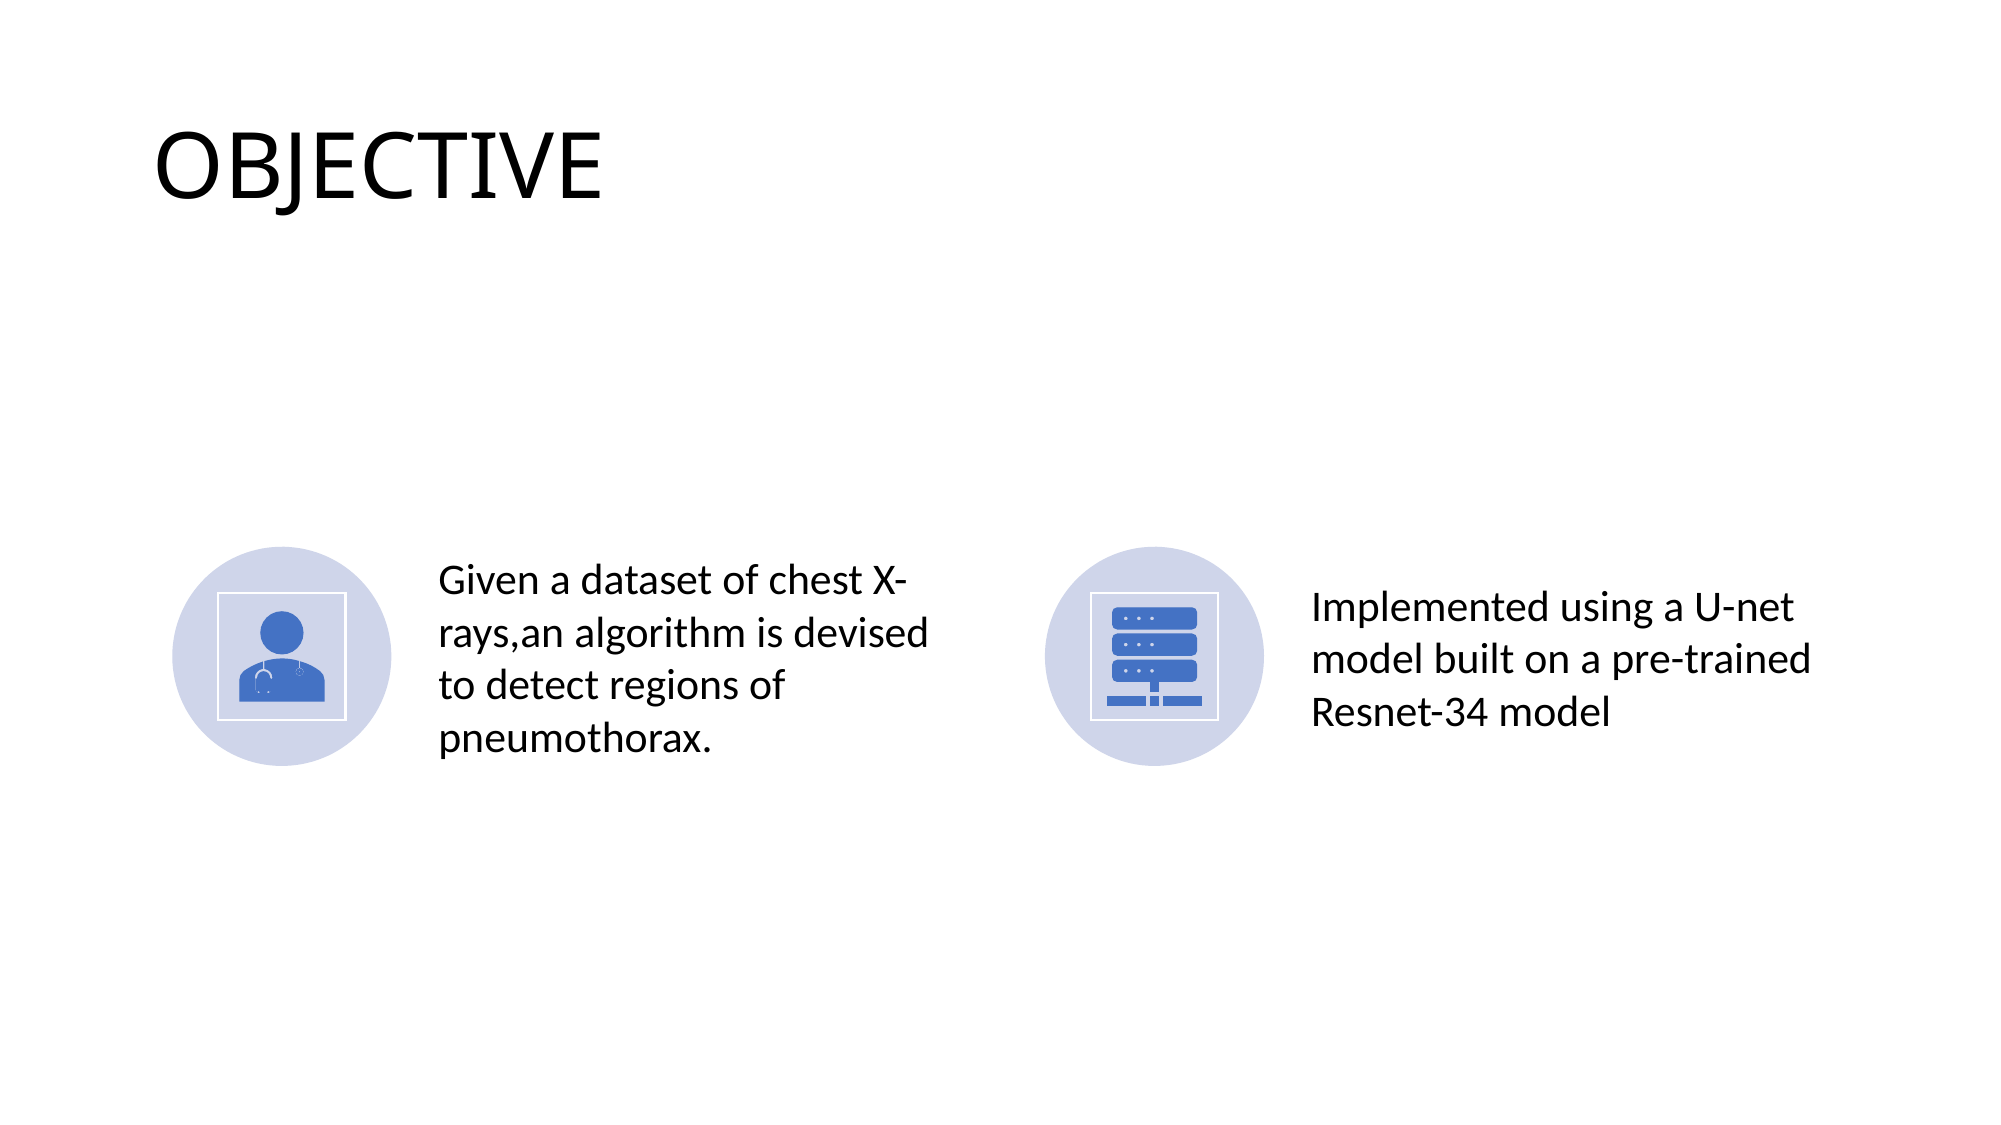

# OBJECTIVE
Given a dataset of chest X-rays,an algorithm is devised to detect regions of pneumothorax.
Implemented using a U-net model built on a pre-trained Resnet-34 model